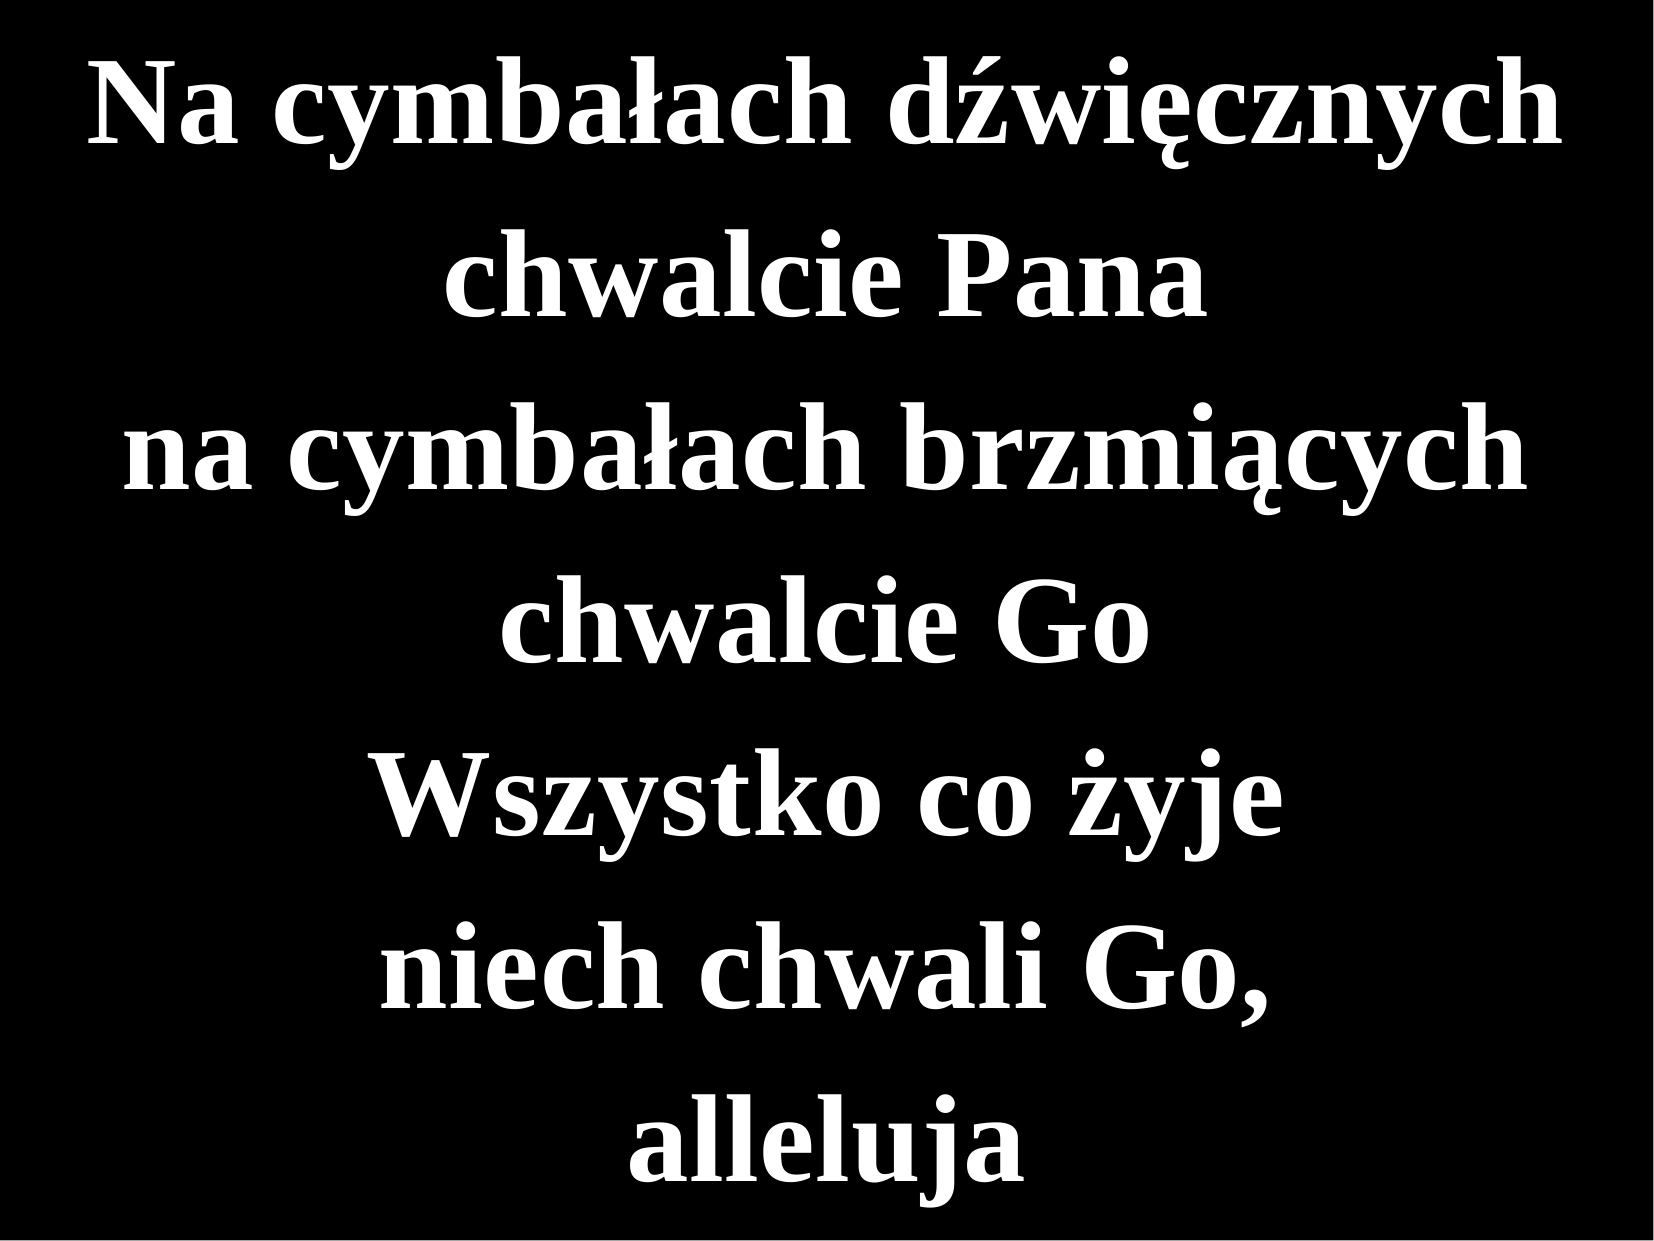

# Na cymbałach dźwięcznych ppp chwalcie Pana ppp na cymbałach brzmiących ppp chwalcie Go ppp Wszystko co żyje ppp niech chwali Go, ppp alleluja